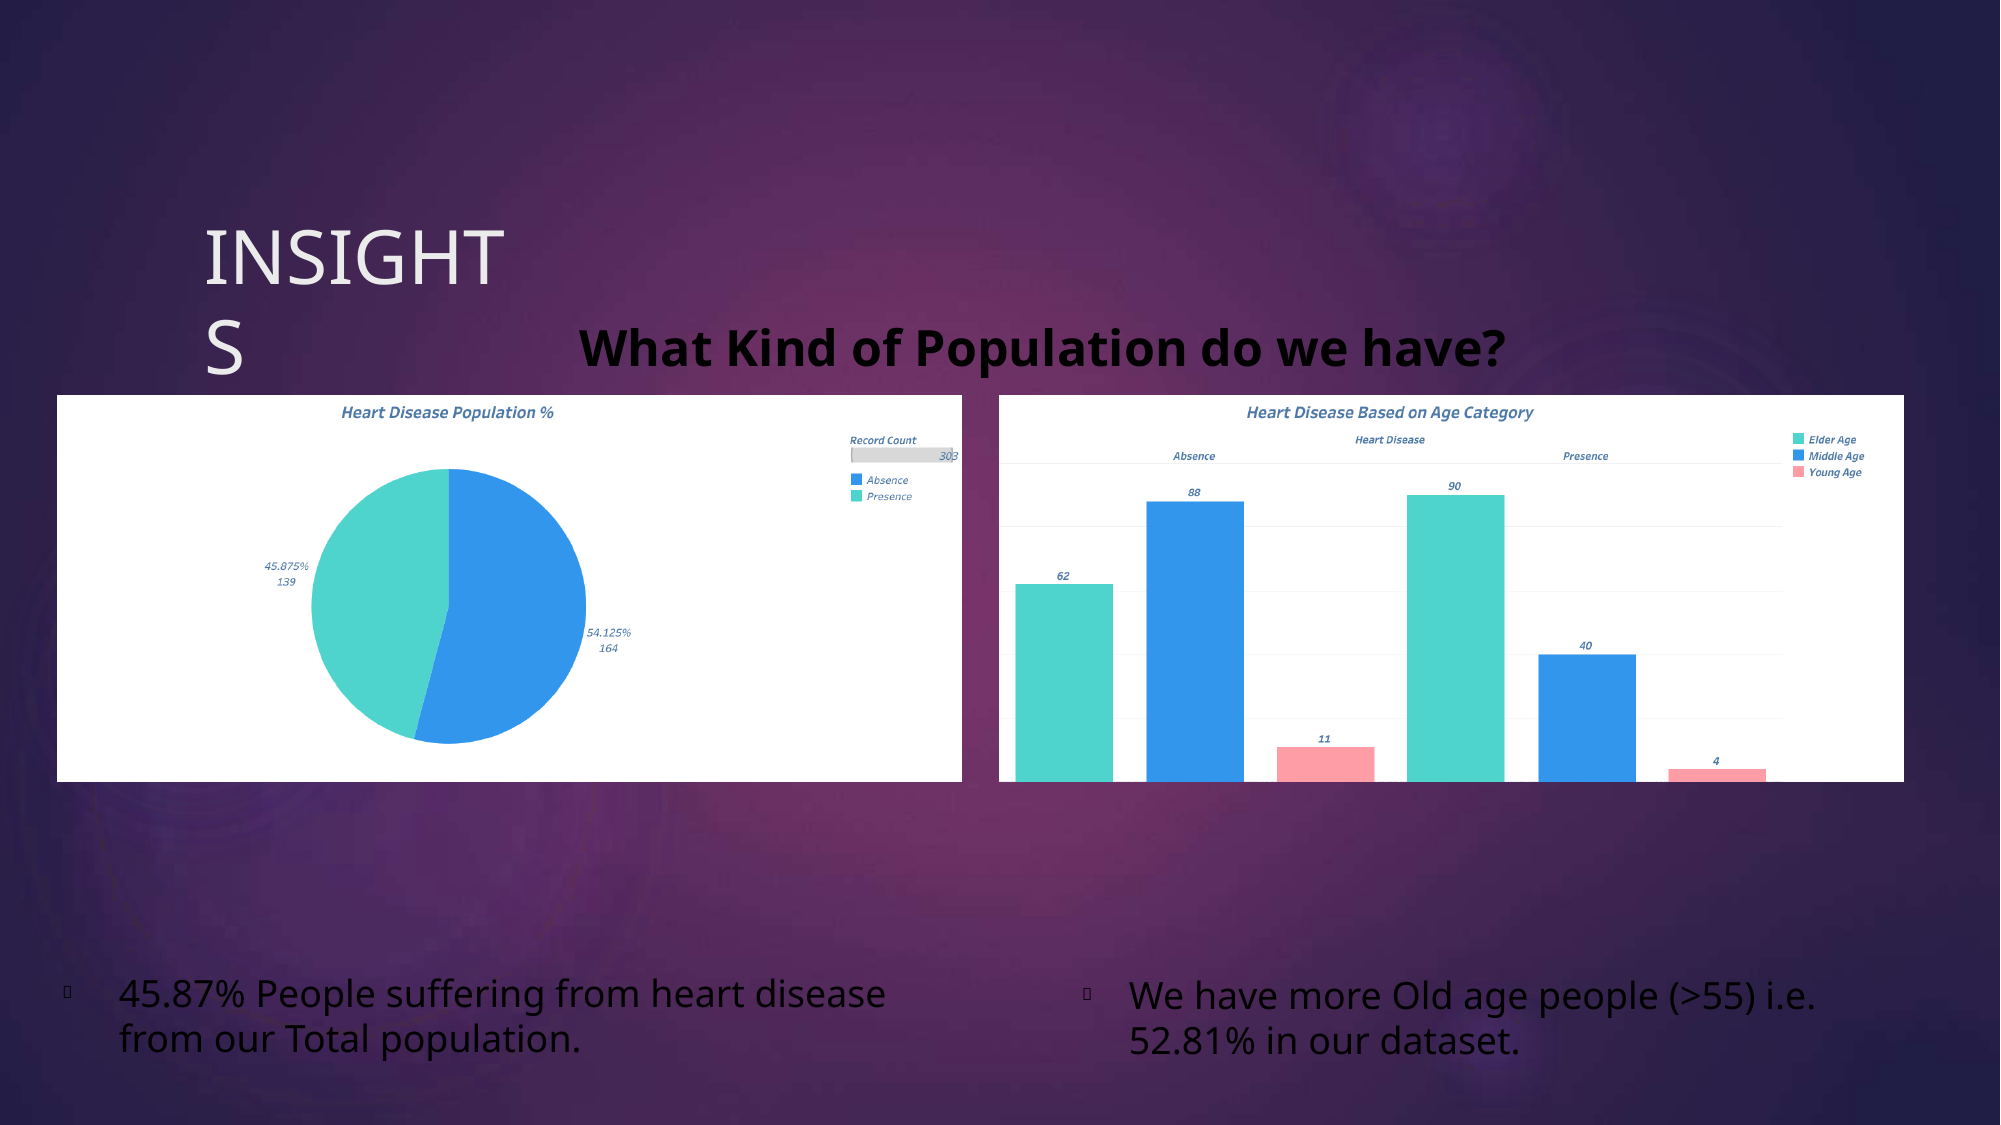

# INSIGHTS
What Kind of Population do we have?
45.87% People suffering from heart disease from our Total population.
We have more Old age people (>55) i.e. 52.81% in our dataset.